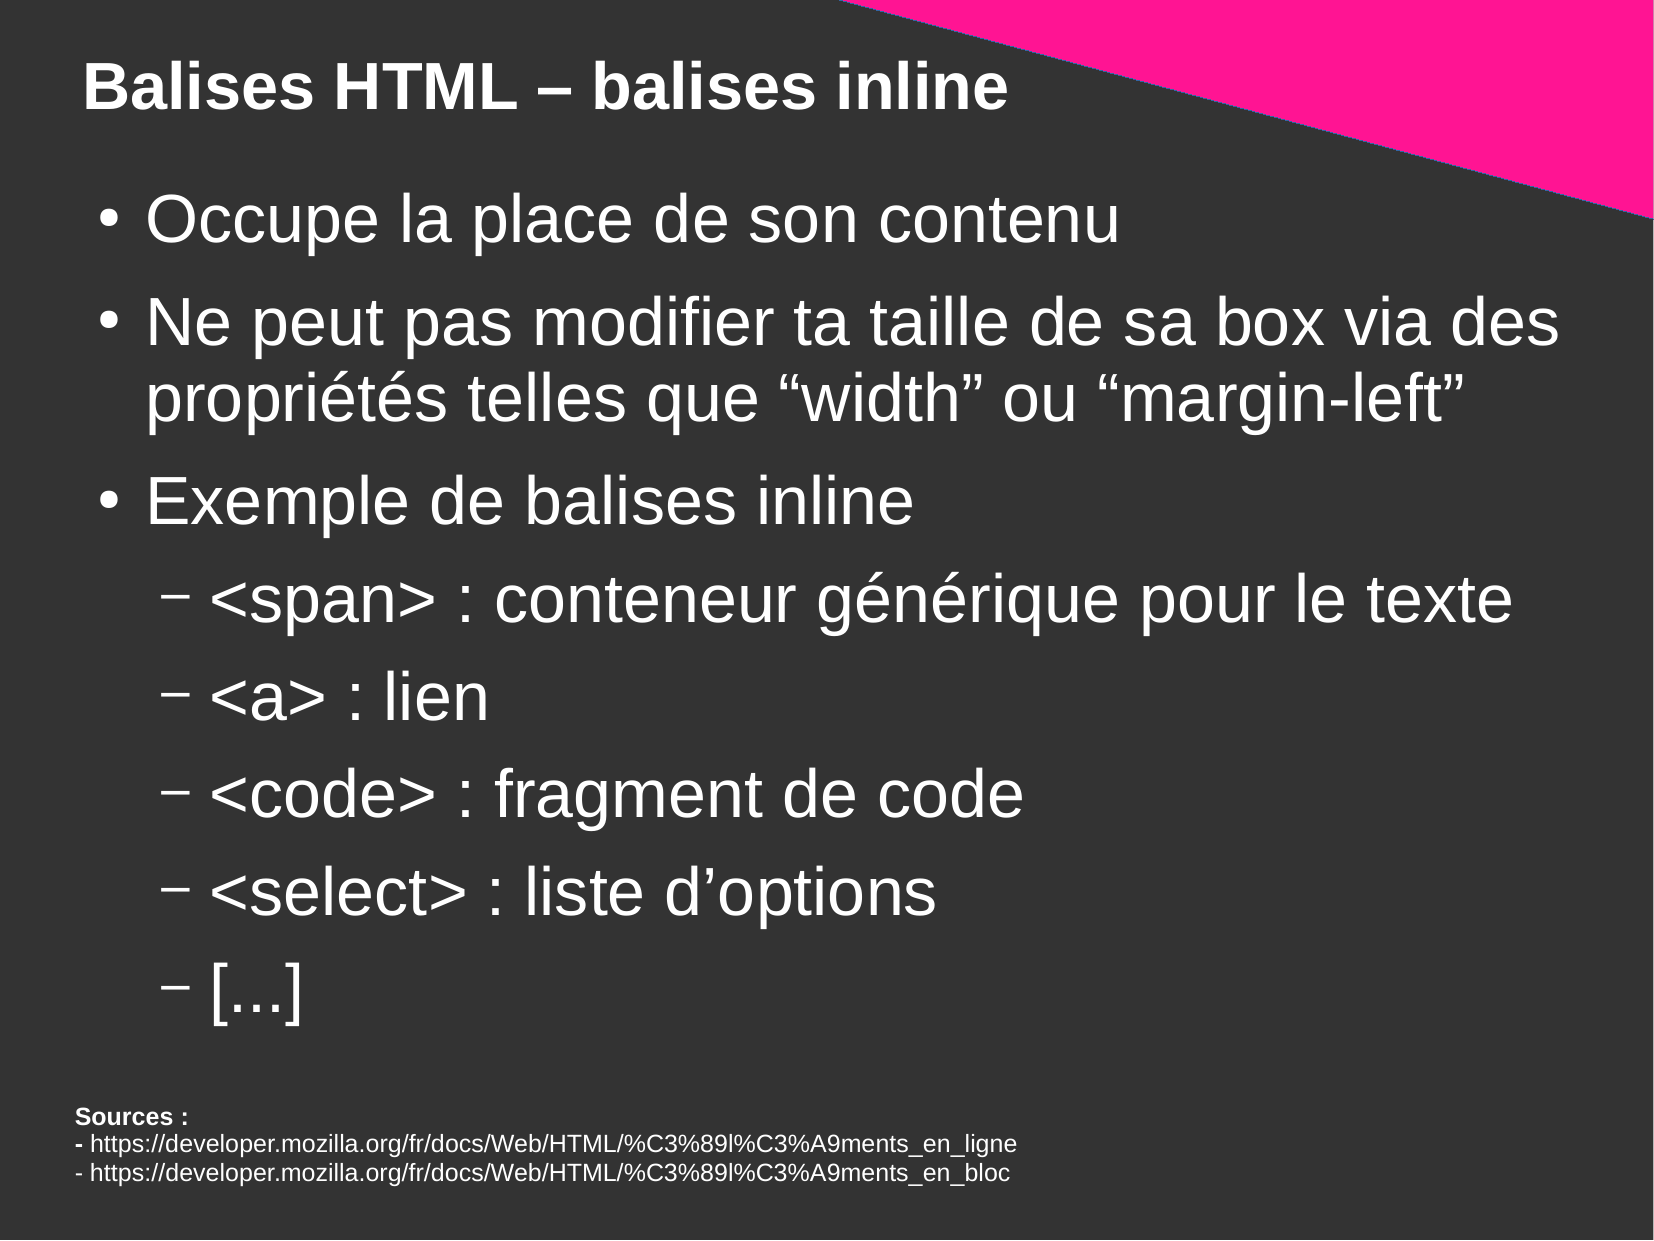

# Balises HTML – balises inline
Occupe la place de son contenu
Ne peut pas modifier ta taille de sa box via des propriétés telles que “width” ou “margin-left”
Exemple de balises inline
<span> : conteneur générique pour le texte
<a> : lien
<code> : fragment de code
<select> : liste d’options
[...]
Sources :
- https://developer.mozilla.org/fr/docs/Web/HTML/%C3%89l%C3%A9ments_en_ligne
- https://developer.mozilla.org/fr/docs/Web/HTML/%C3%89l%C3%A9ments_en_bloc